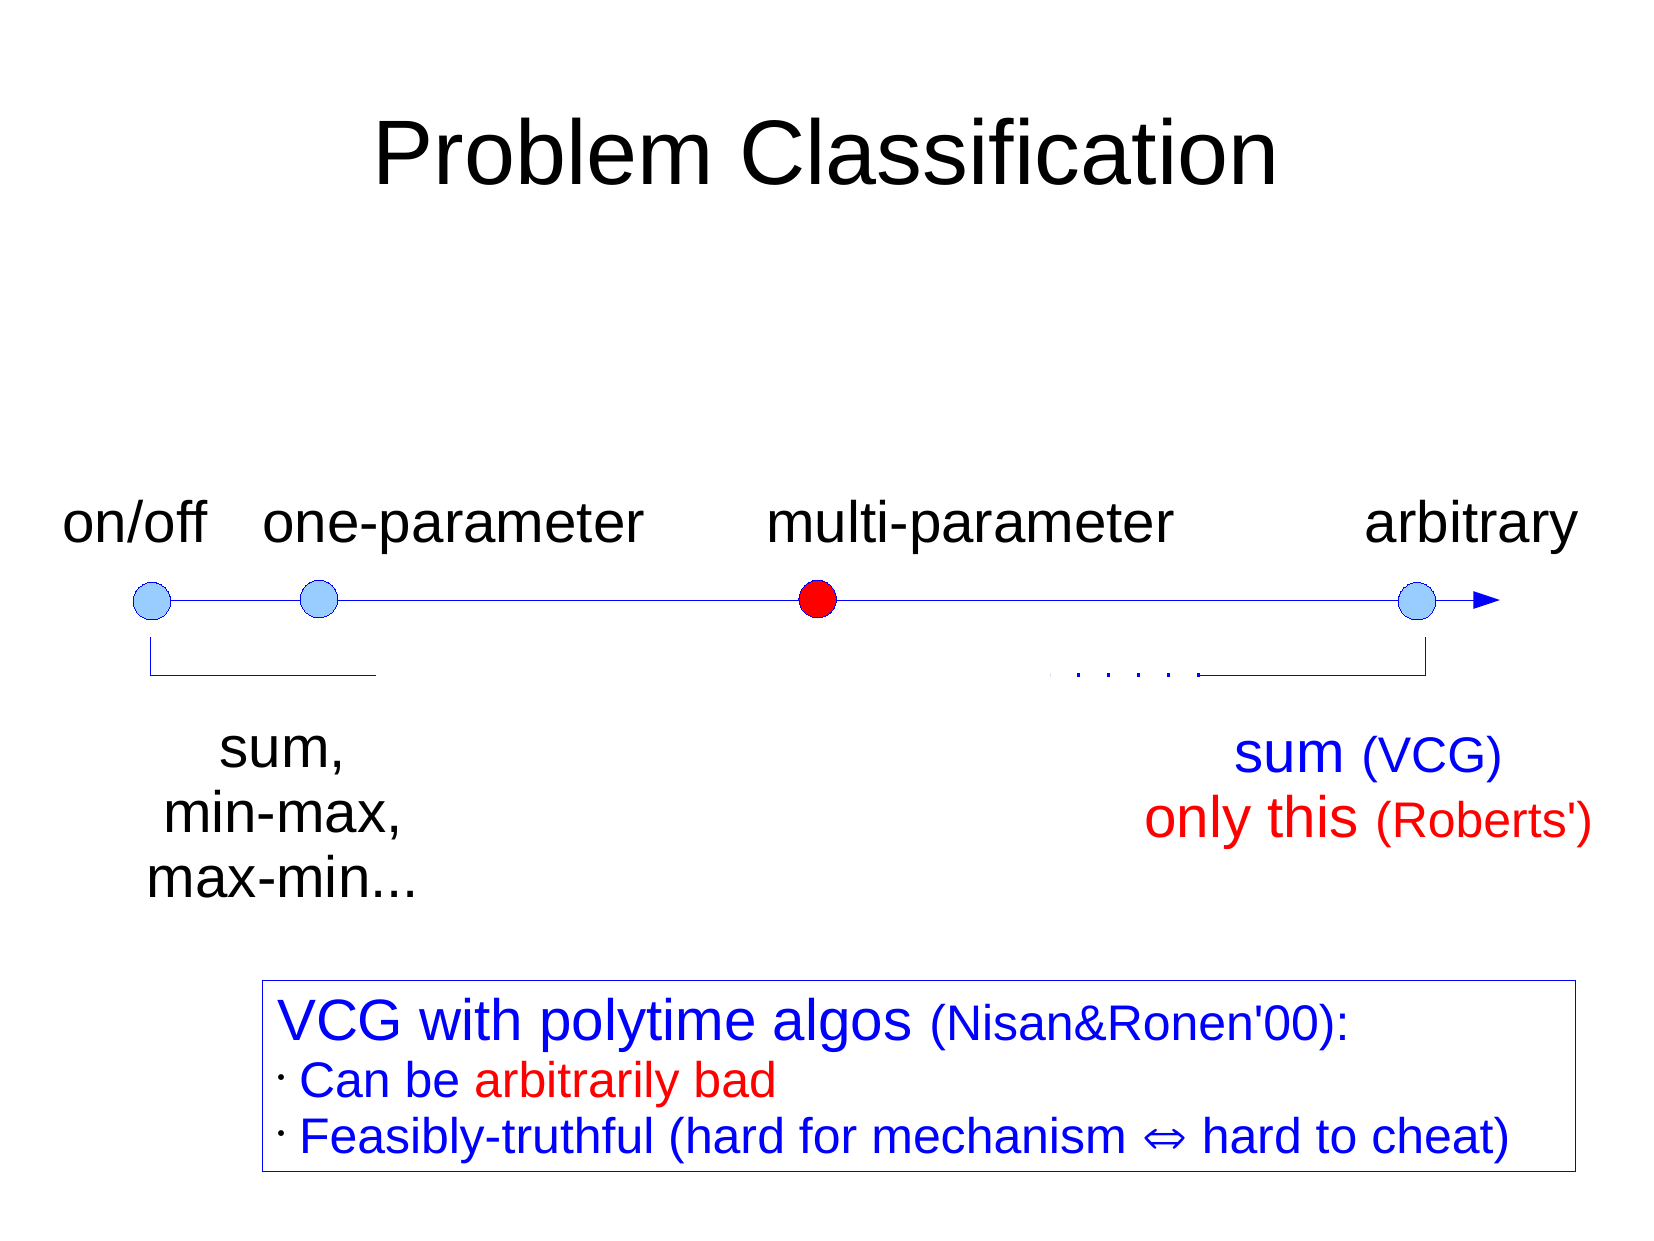

# Problem Classification
on/off
one-parameter
multi-parameter
arbitrary
sum,
min-max, max-min...
sum (VCG)
only this (Roberts')
VCG with polytime algos (Nisan&Ronen'00):
 Can be arbitrarily bad
 Feasibly-truthful (hard for mechanism ⇔ hard to cheat)